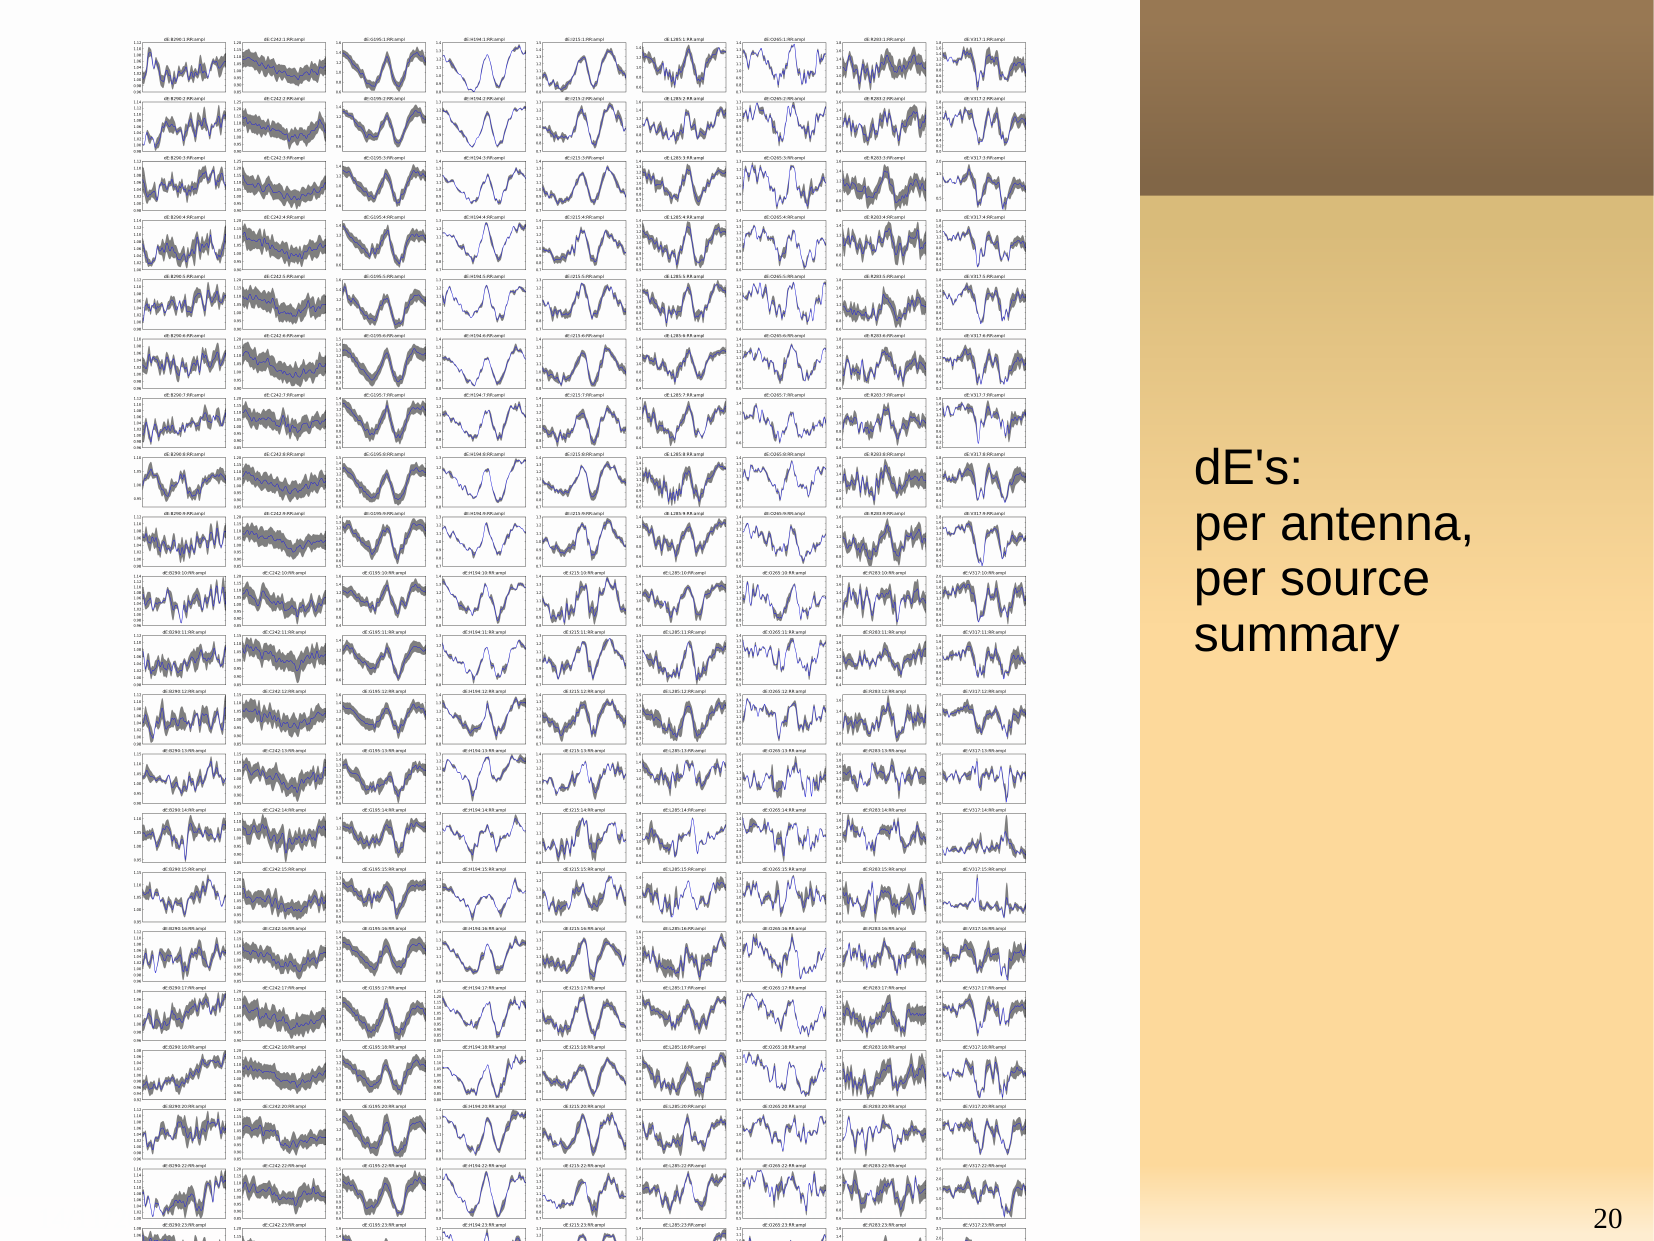

#
dE's:
per antenna,
per source summary
NRAO Algorithms Telecon
14/11/2013
20